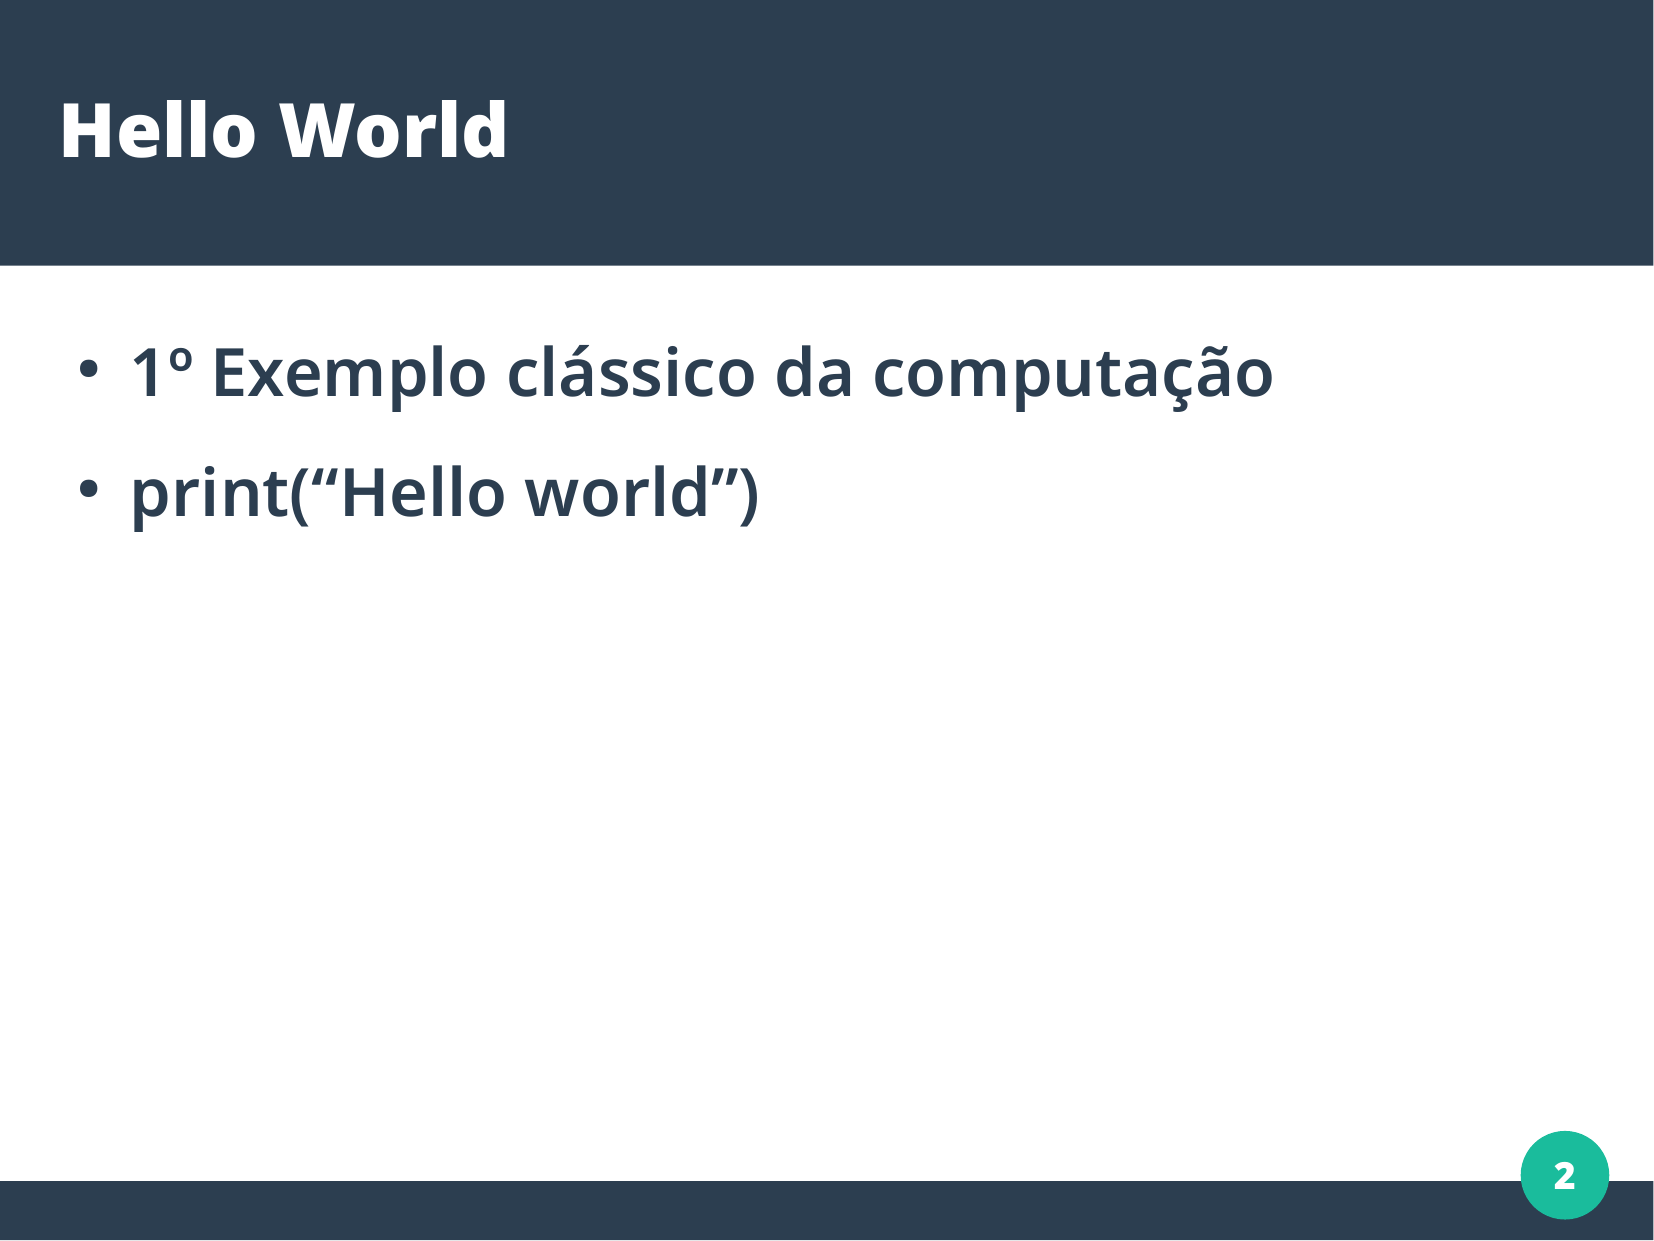

# Hello World
1º Exemplo clássico da computação
print(“Hello world”)
2